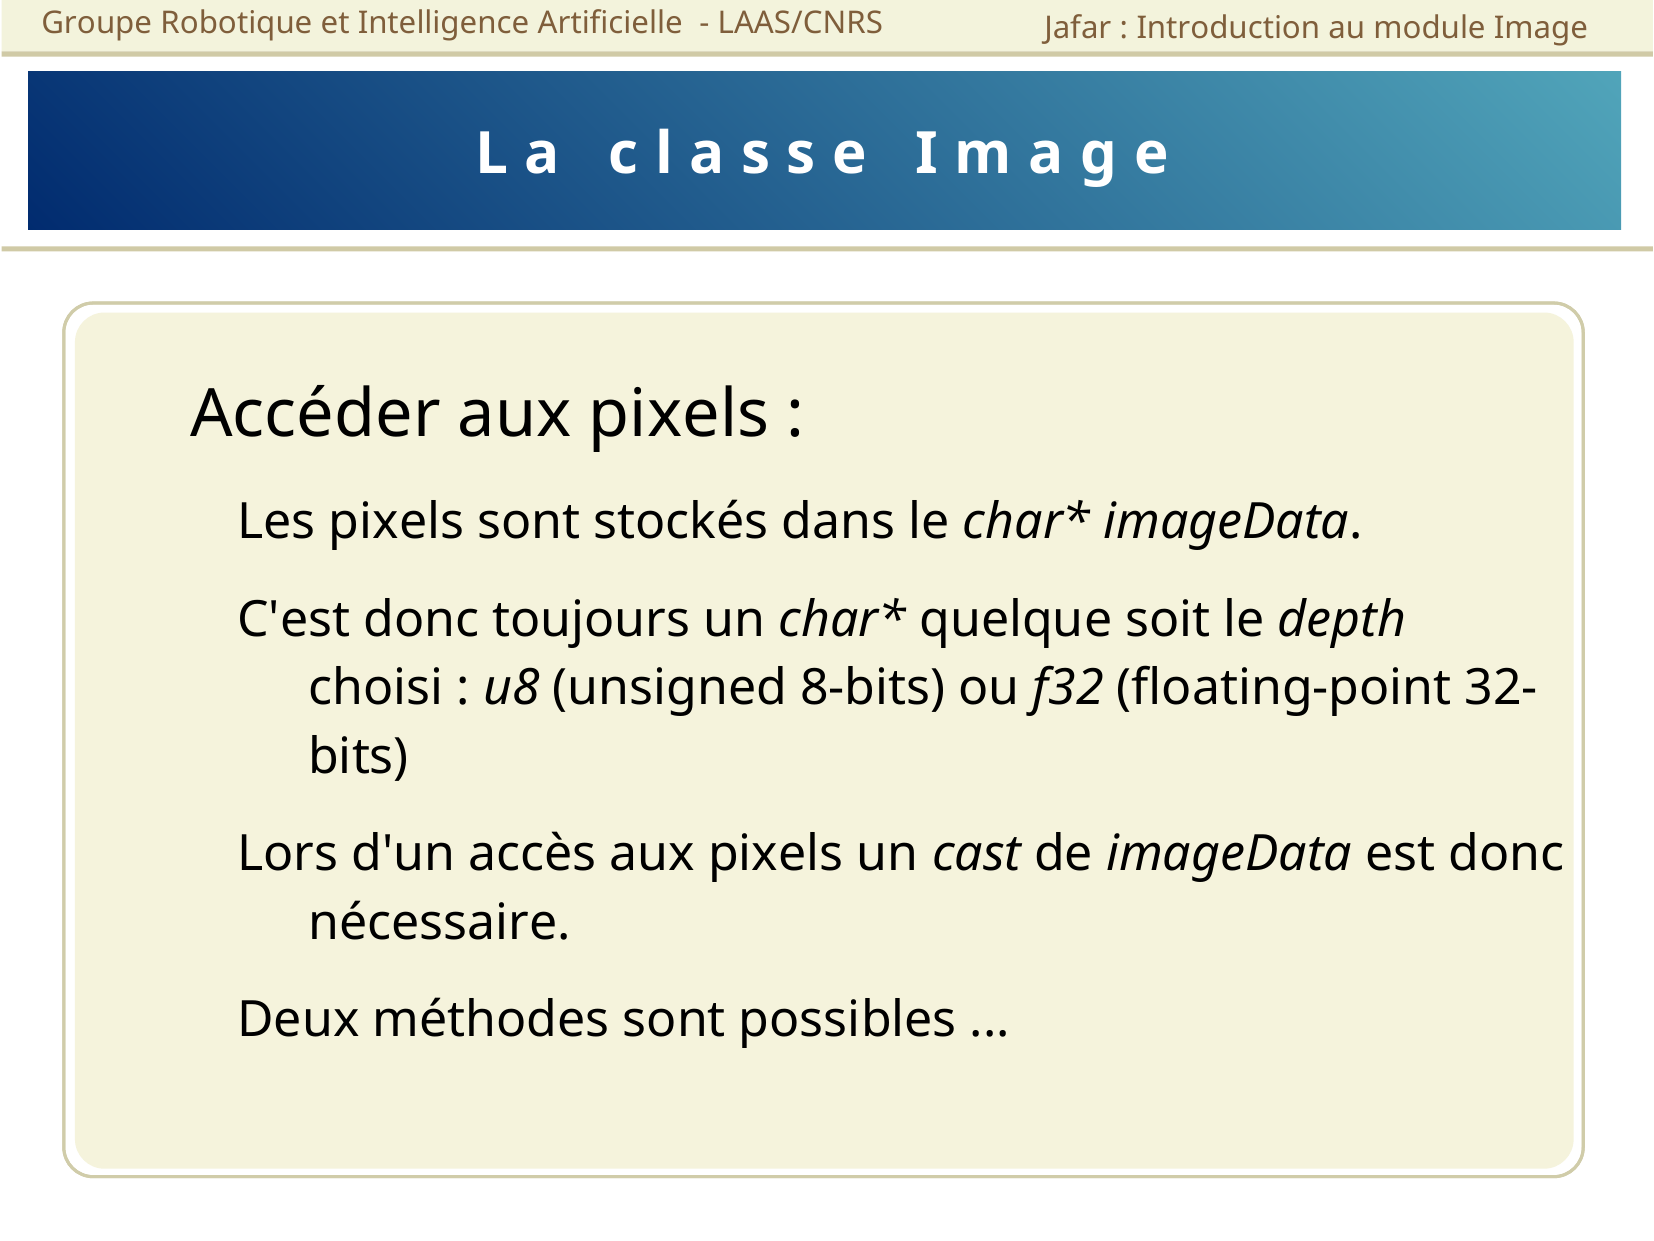

# La classe Image
Accéder aux pixels :
Les pixels sont stockés dans le char* imageData.
C'est donc toujours un char* quelque soit le depth choisi : u8 (unsigned 8-bits) ou f32 (floating-point 32-bits)
Lors d'un accès aux pixels un cast de imageData est donc nécessaire.
Deux méthodes sont possibles ...